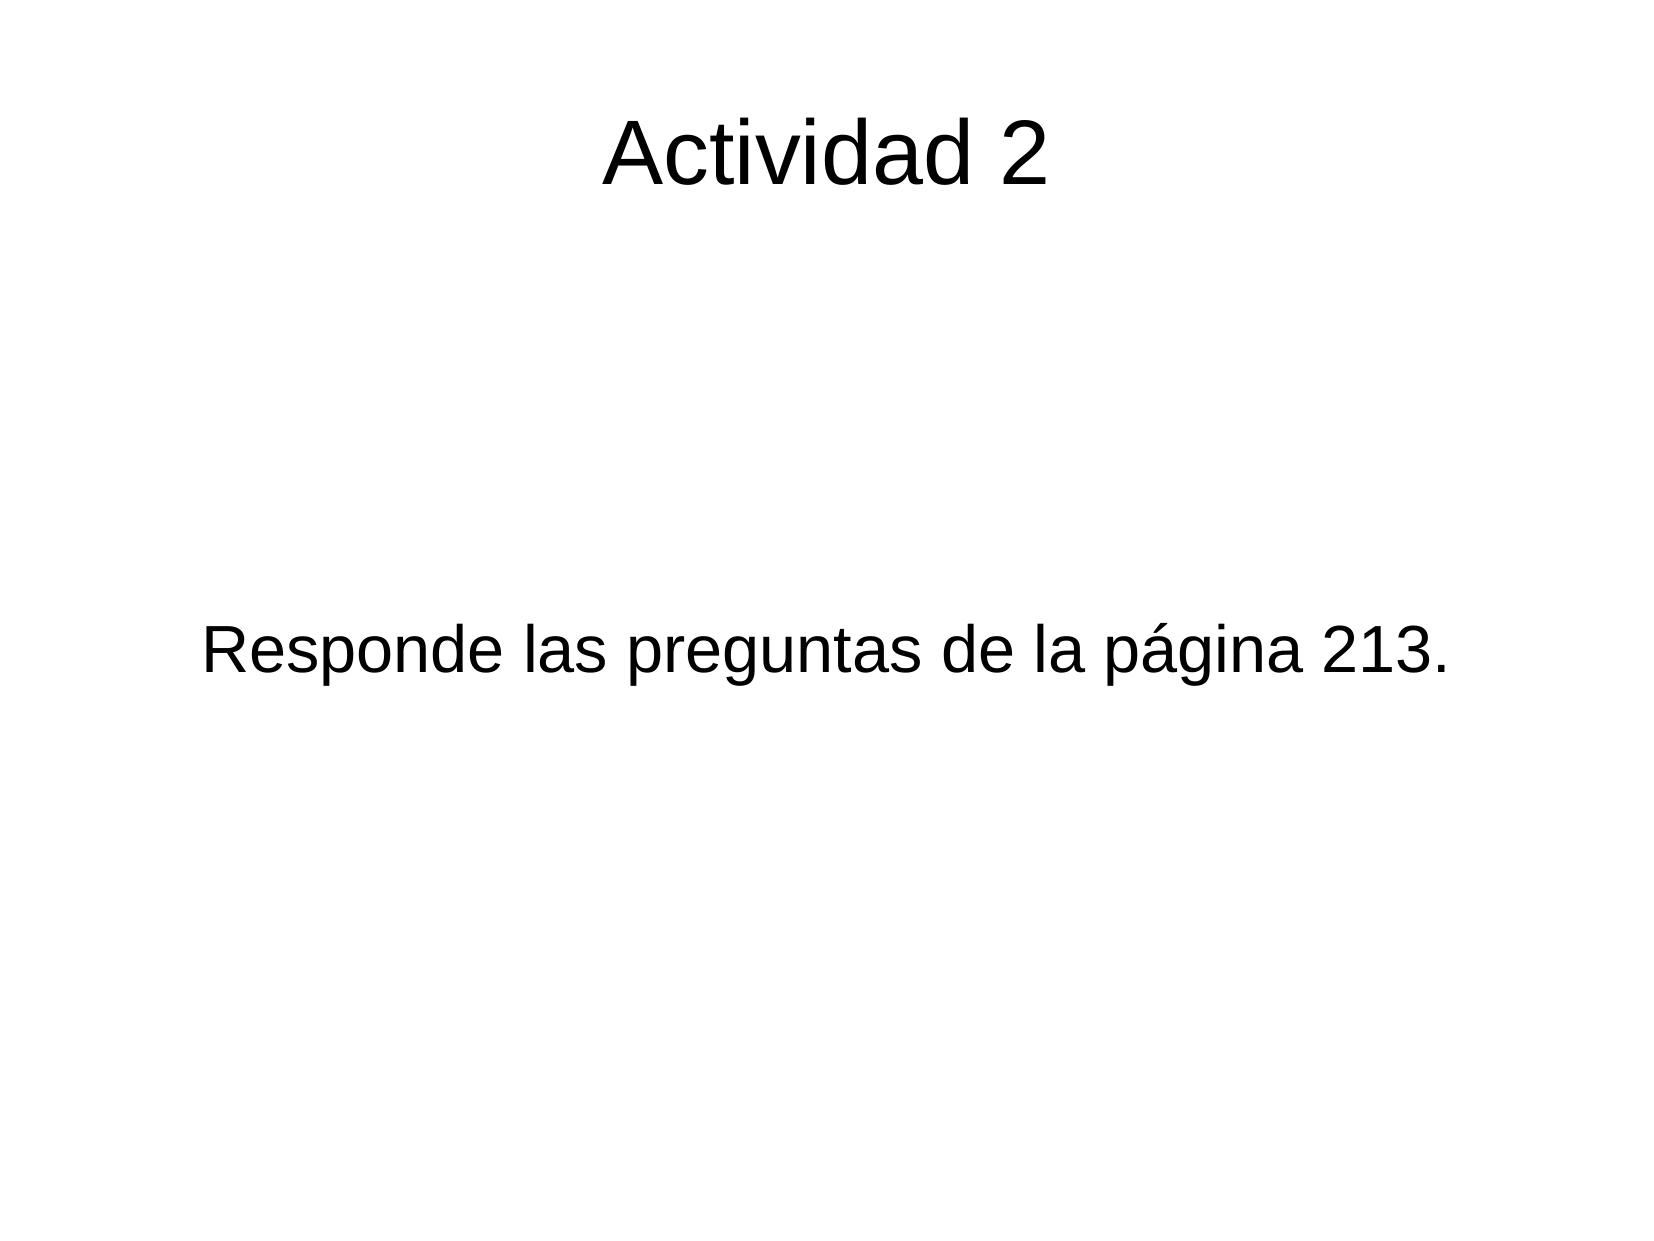

# Actividad 2
Responde las preguntas de la página 213.